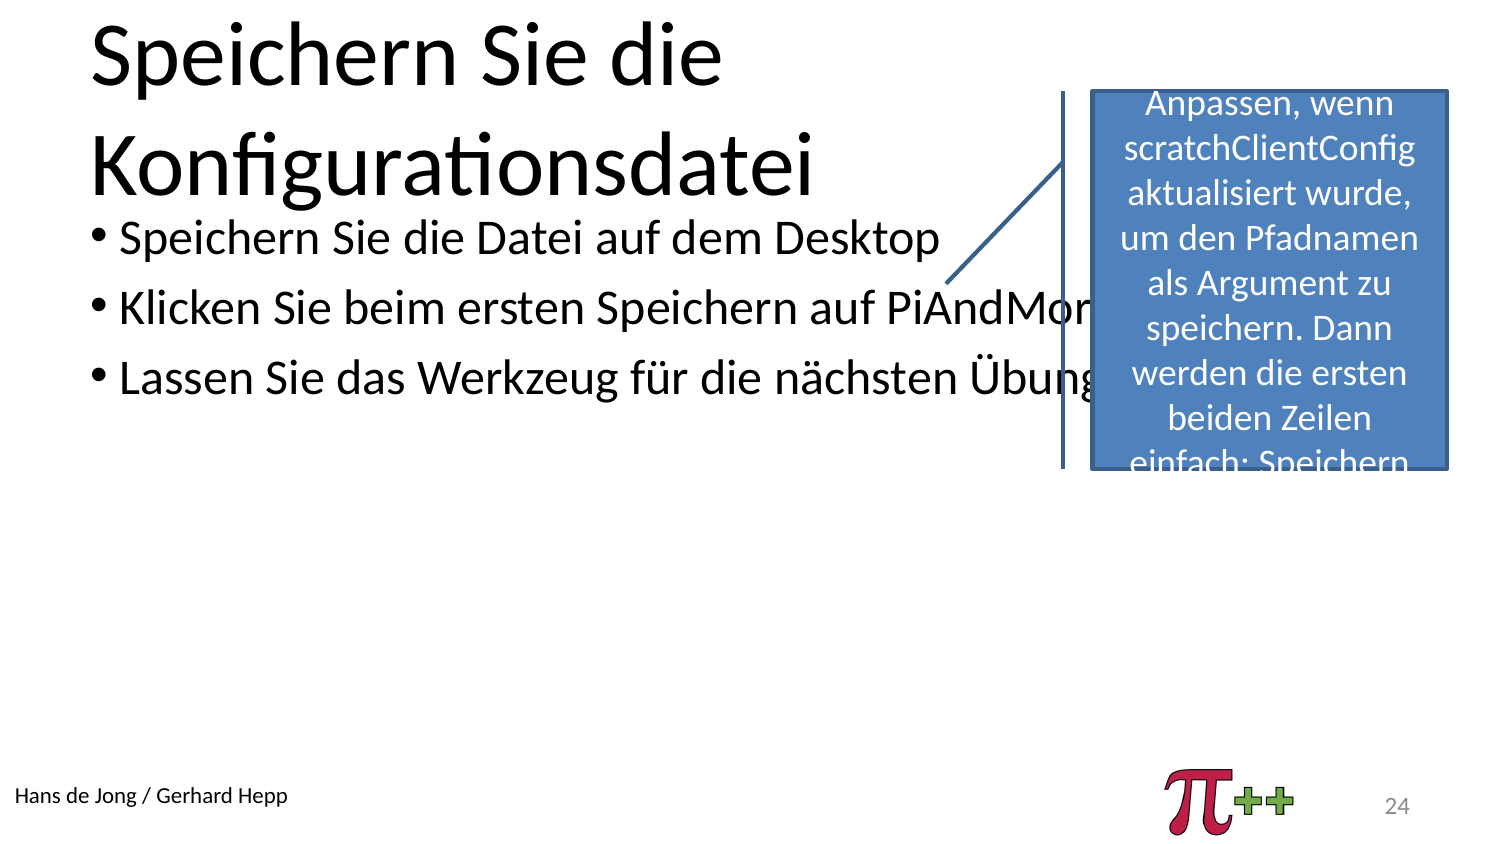

# Speichern Sie die Konfigurationsdatei
Anpassen, wenn scratchClientConfig aktualisiert wurde, um den Pfadnamen als Argument zu speichern. Dann werden die ersten beiden Zeilen einfach: Speichern
Speichern Sie die Datei auf dem Desktop
Klicken Sie beim ersten Speichern auf PiAndMoreConfig.scl
Lassen Sie das Werkzeug für die nächsten Übungen geöffnet.